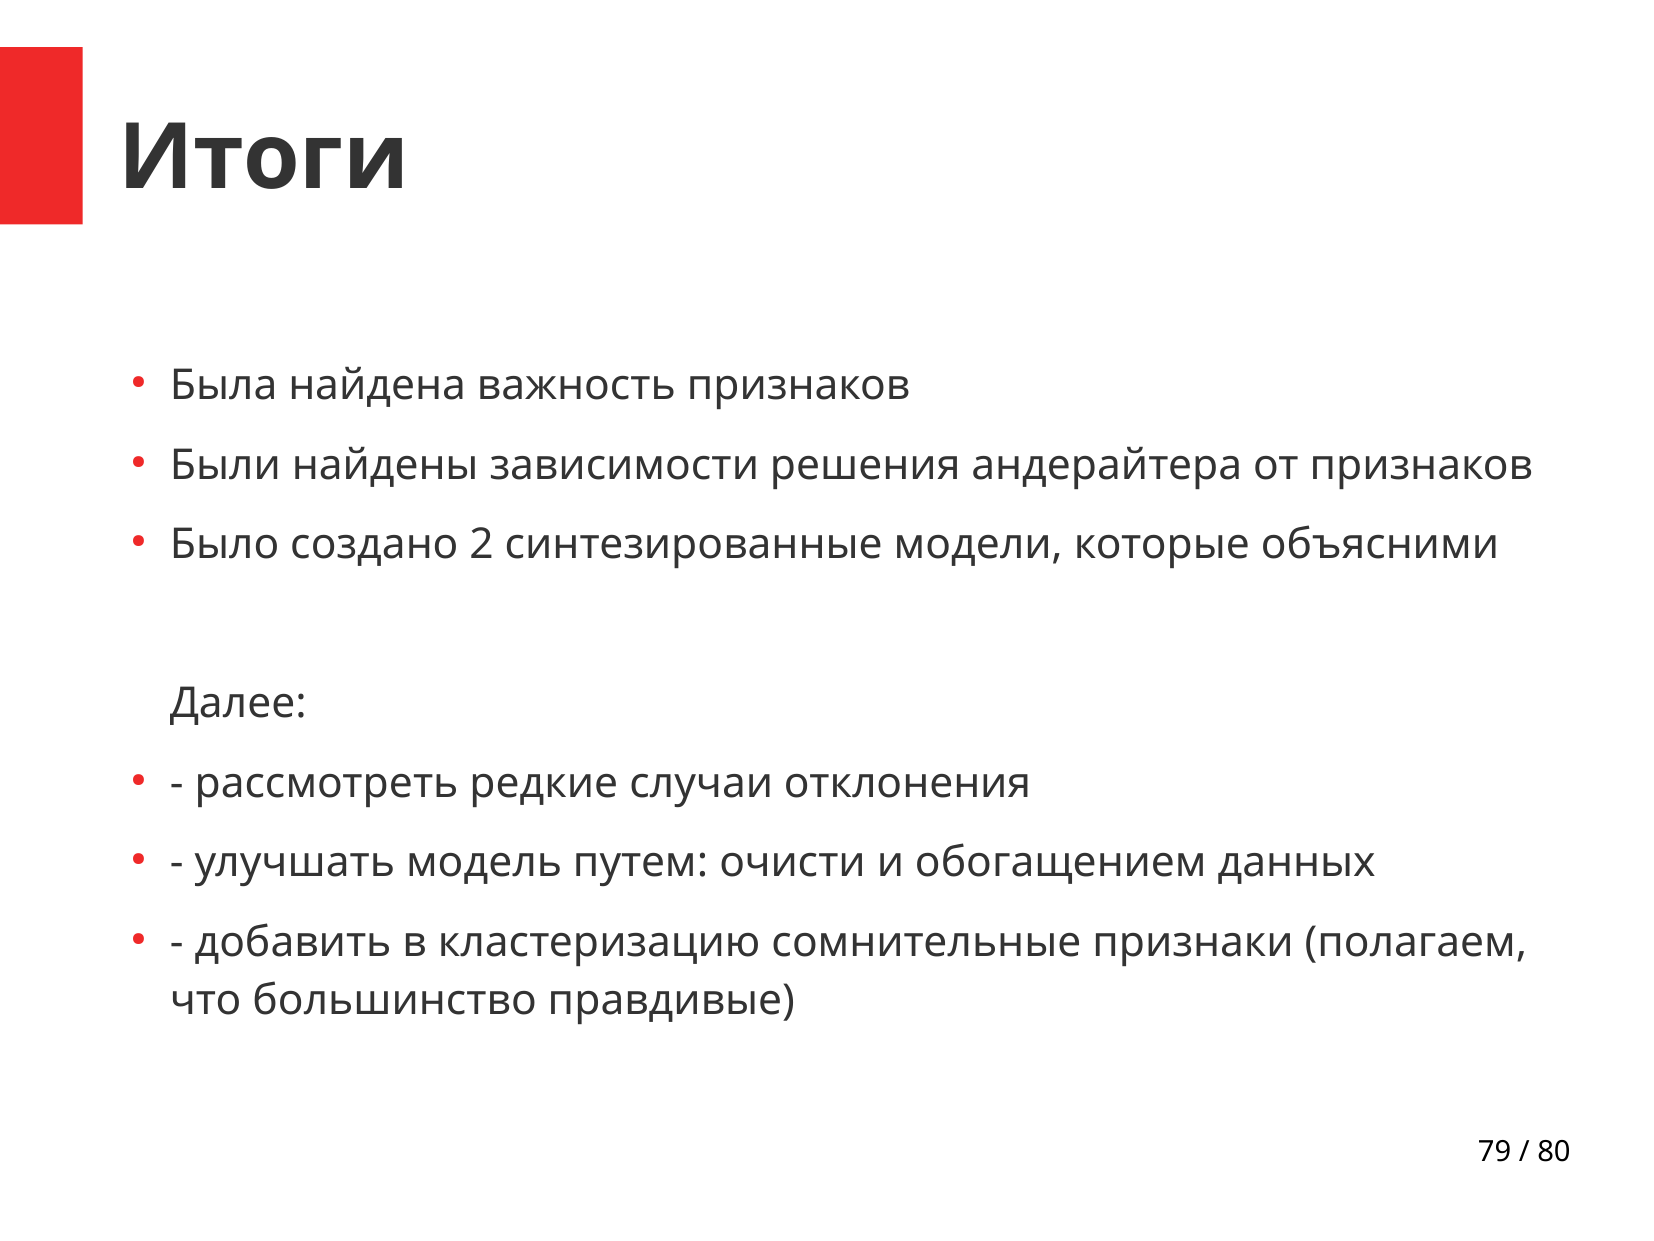

# Итоги
Была найдена важность признаков
Были найдены зависимости решения андерайтера от признаков
Было создано 2 синтезированные модели, которые объясними
Далее:
- рассмотреть редкие случаи отклонения
- улучшать модель путем: очисти и обогащением данных
- добавить в кластеризацию сомнительные признаки (полагаем, что большинство правдивые)
79